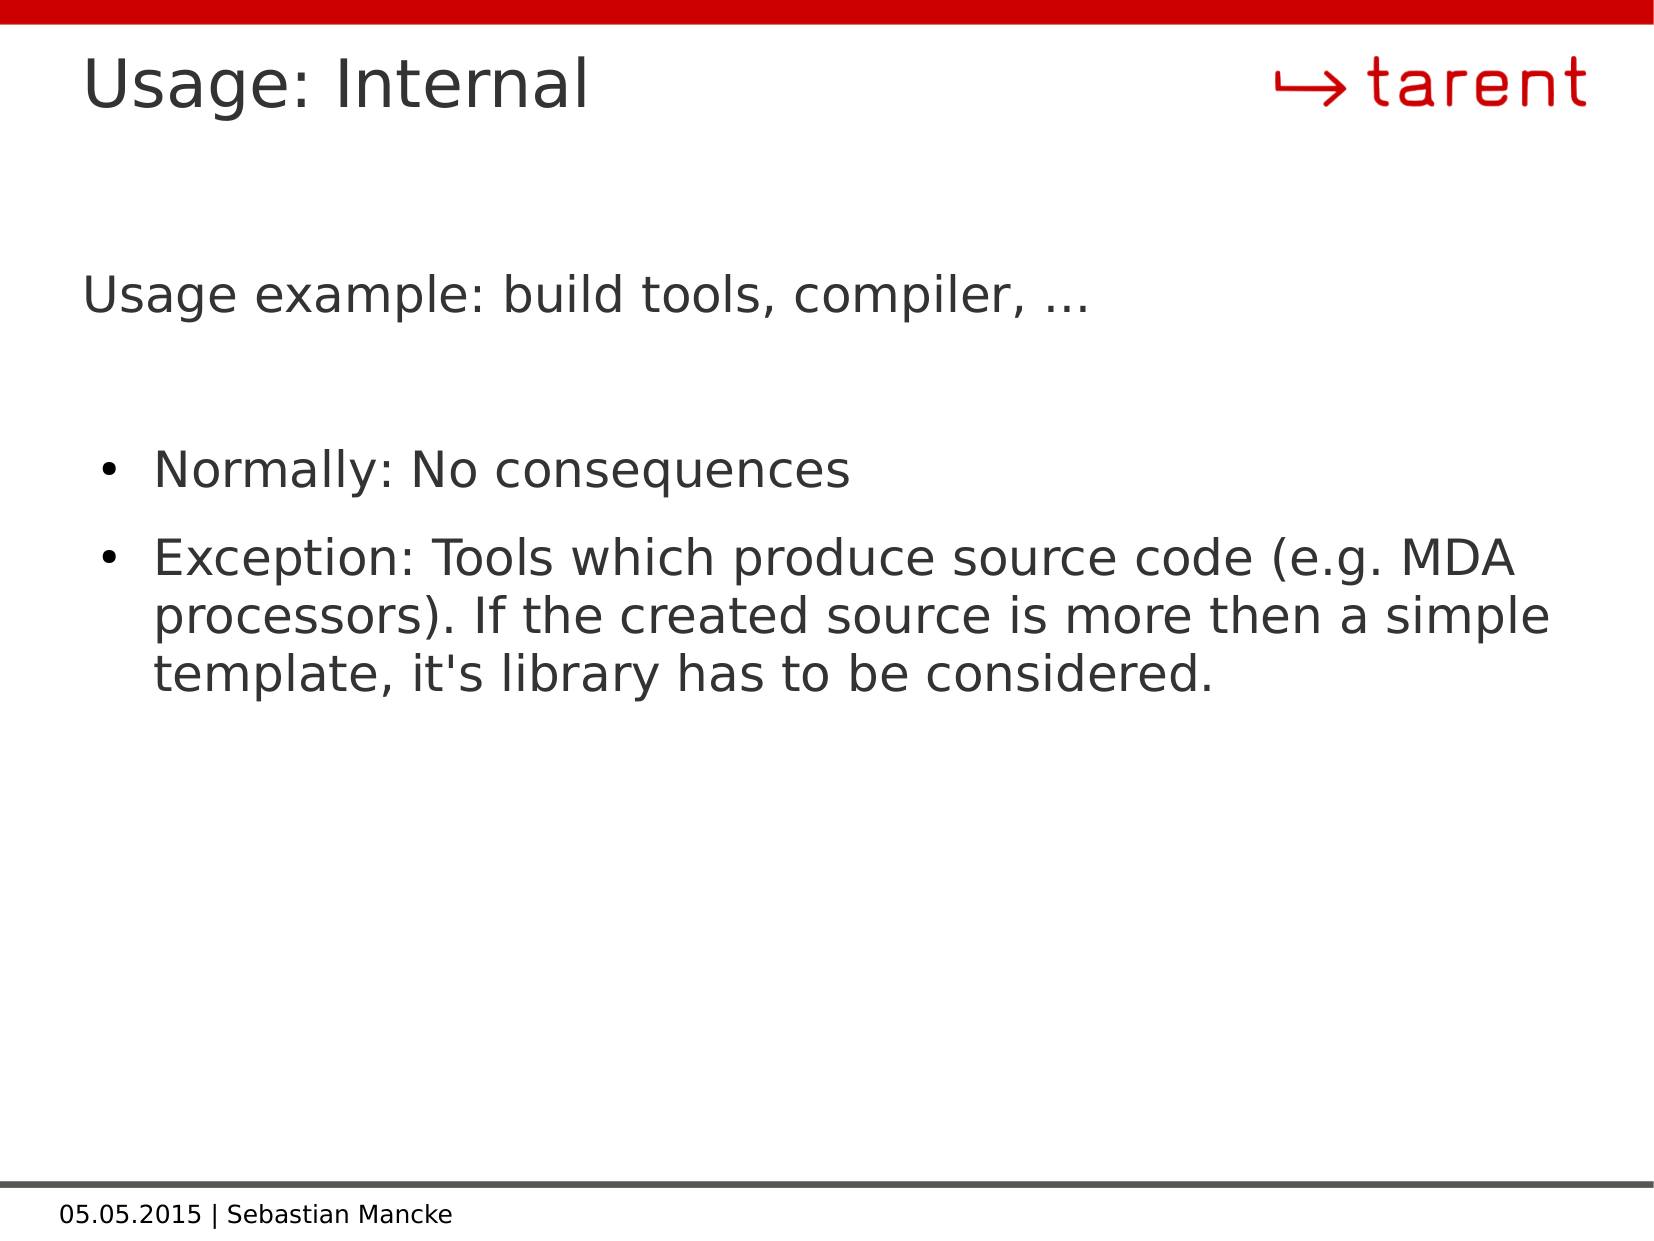

# Usage: Internal
Usage example: build tools, compiler, ...
Normally: No consequences
Exception: Tools which produce source code (e.g. MDA processors). If the created source is more then a simple template, it's library has to be considered.